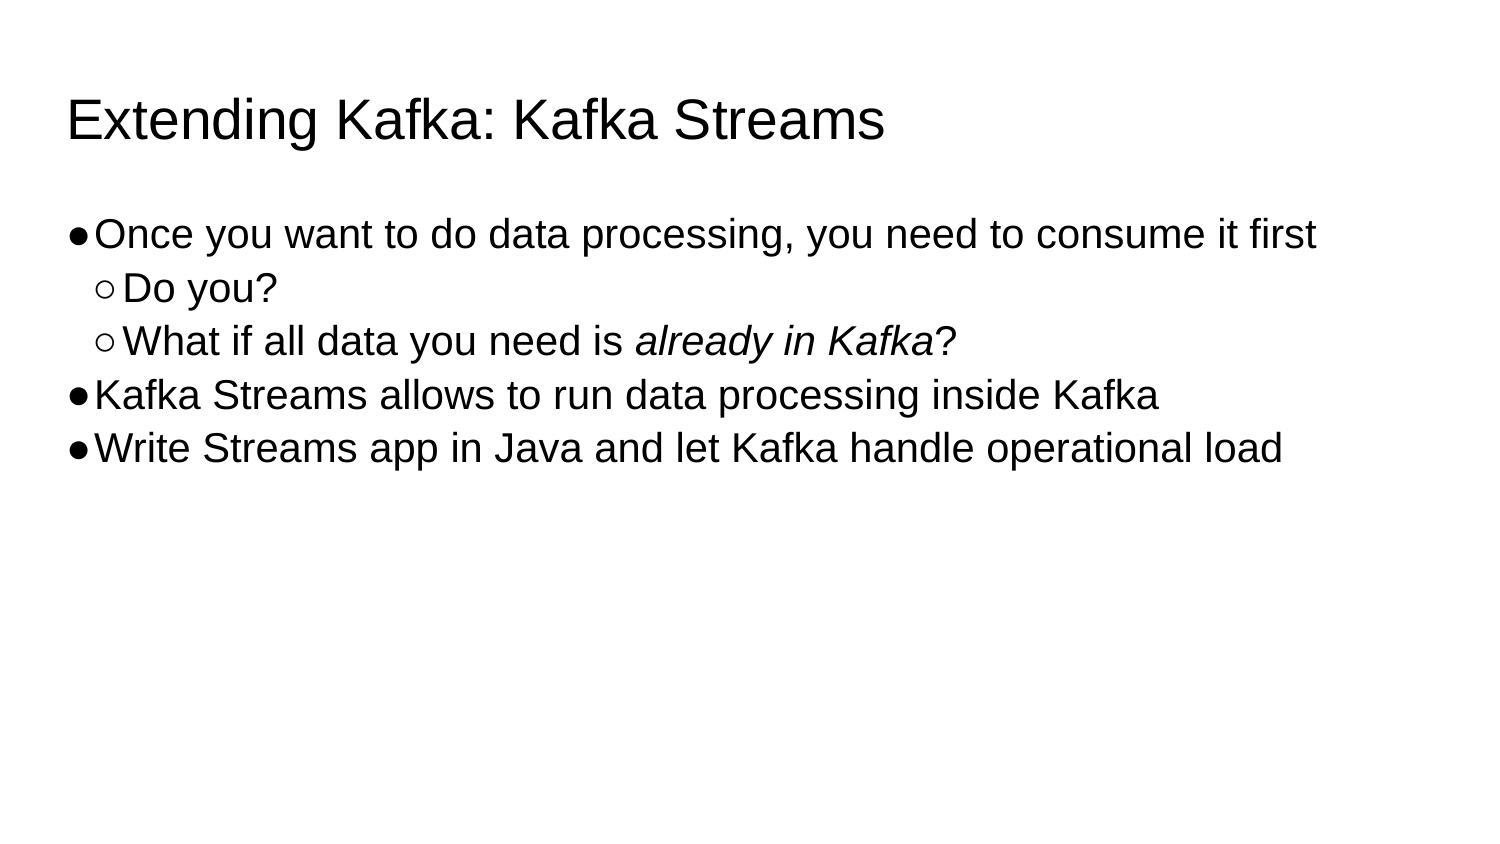

# Extending Kafka: Kafka Streams
Once you want to do data processing, you need to consume it first
Do you?
What if all data you need is already in Kafka?
Kafka Streams allows to run data processing inside Kafka
Write Streams app in Java and let Kafka handle operational load